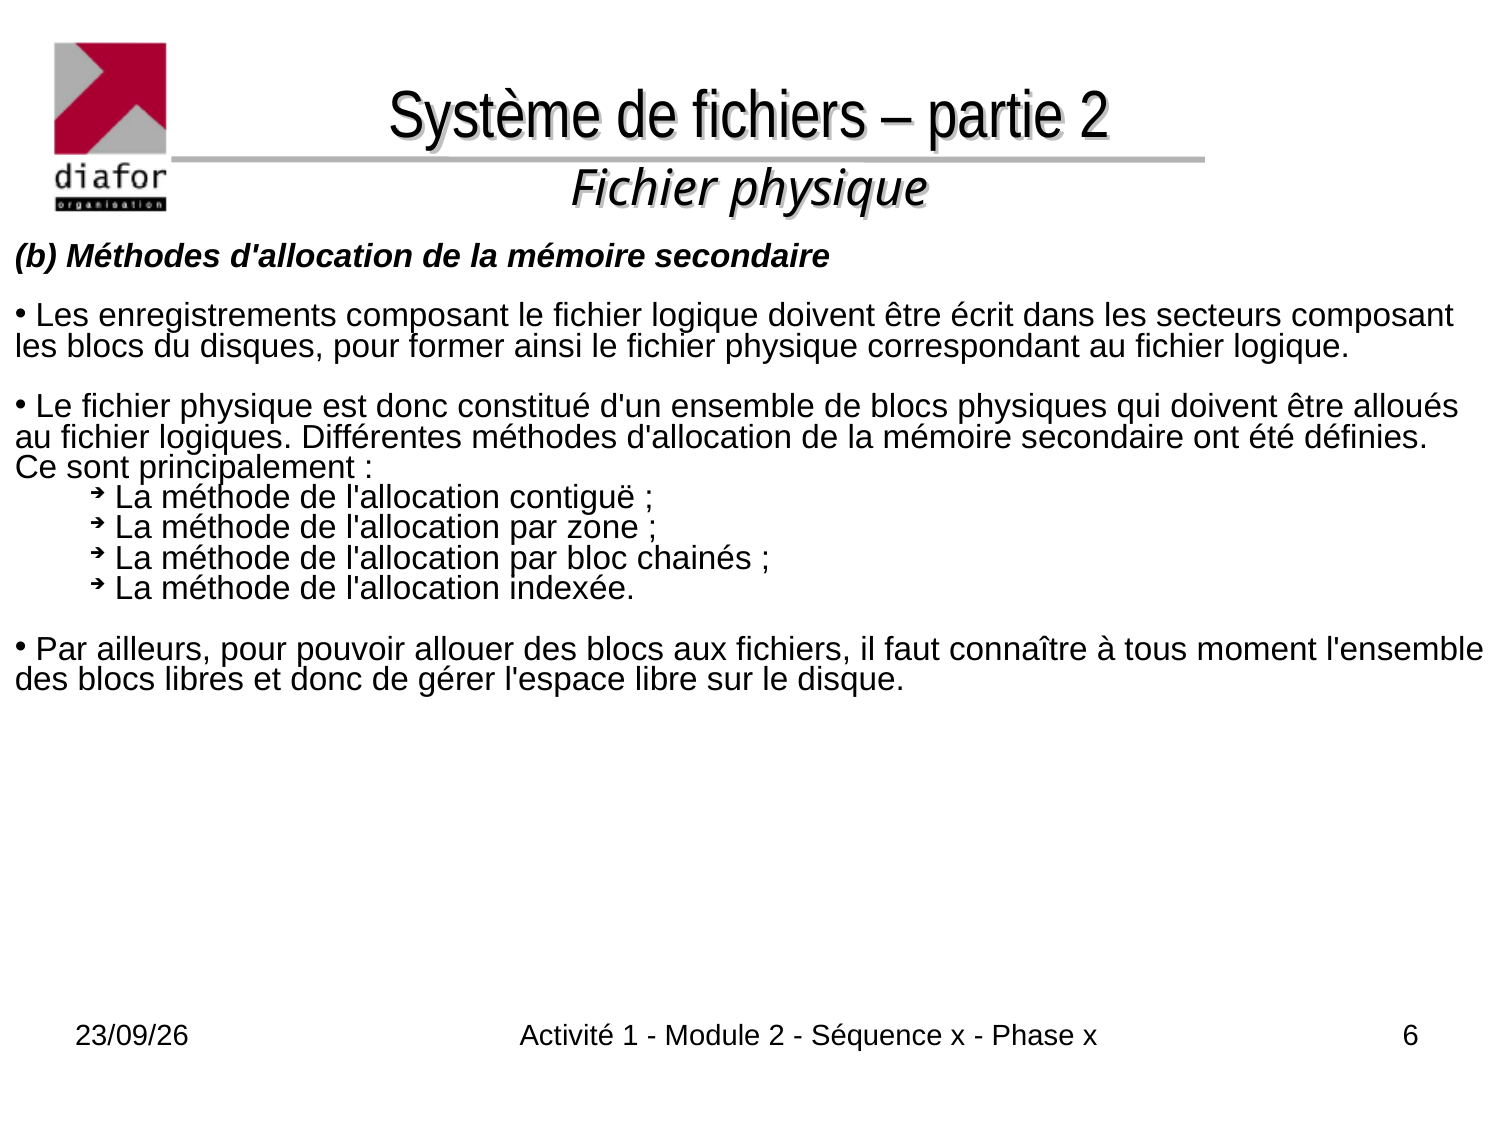

# Système de fichiers – partie 2 Fichier physique
(b) Méthodes d'allocation de la mémoire secondaire
 Les enregistrements composant le fichier logique doivent être écrit dans les secteurs composant
les blocs du disques, pour former ainsi le fichier physique correspondant au fichier logique.
 Le fichier physique est donc constitué d'un ensemble de blocs physiques qui doivent être alloués
au fichier logiques. Différentes méthodes d'allocation de la mémoire secondaire ont été définies.
Ce sont principalement :
 La méthode de l'allocation contiguë ;
 La méthode de l'allocation par zone ;
 La méthode de l'allocation par bloc chainés ;
 La méthode de l'allocation indexée.
 Par ailleurs, pour pouvoir allouer des blocs aux fichiers, il faut connaître à tous moment l'ensemble
des blocs libres et donc de gérer l'espace libre sur le disque.
Activité 1 - Module 2 - Séquence x - Phase x
6